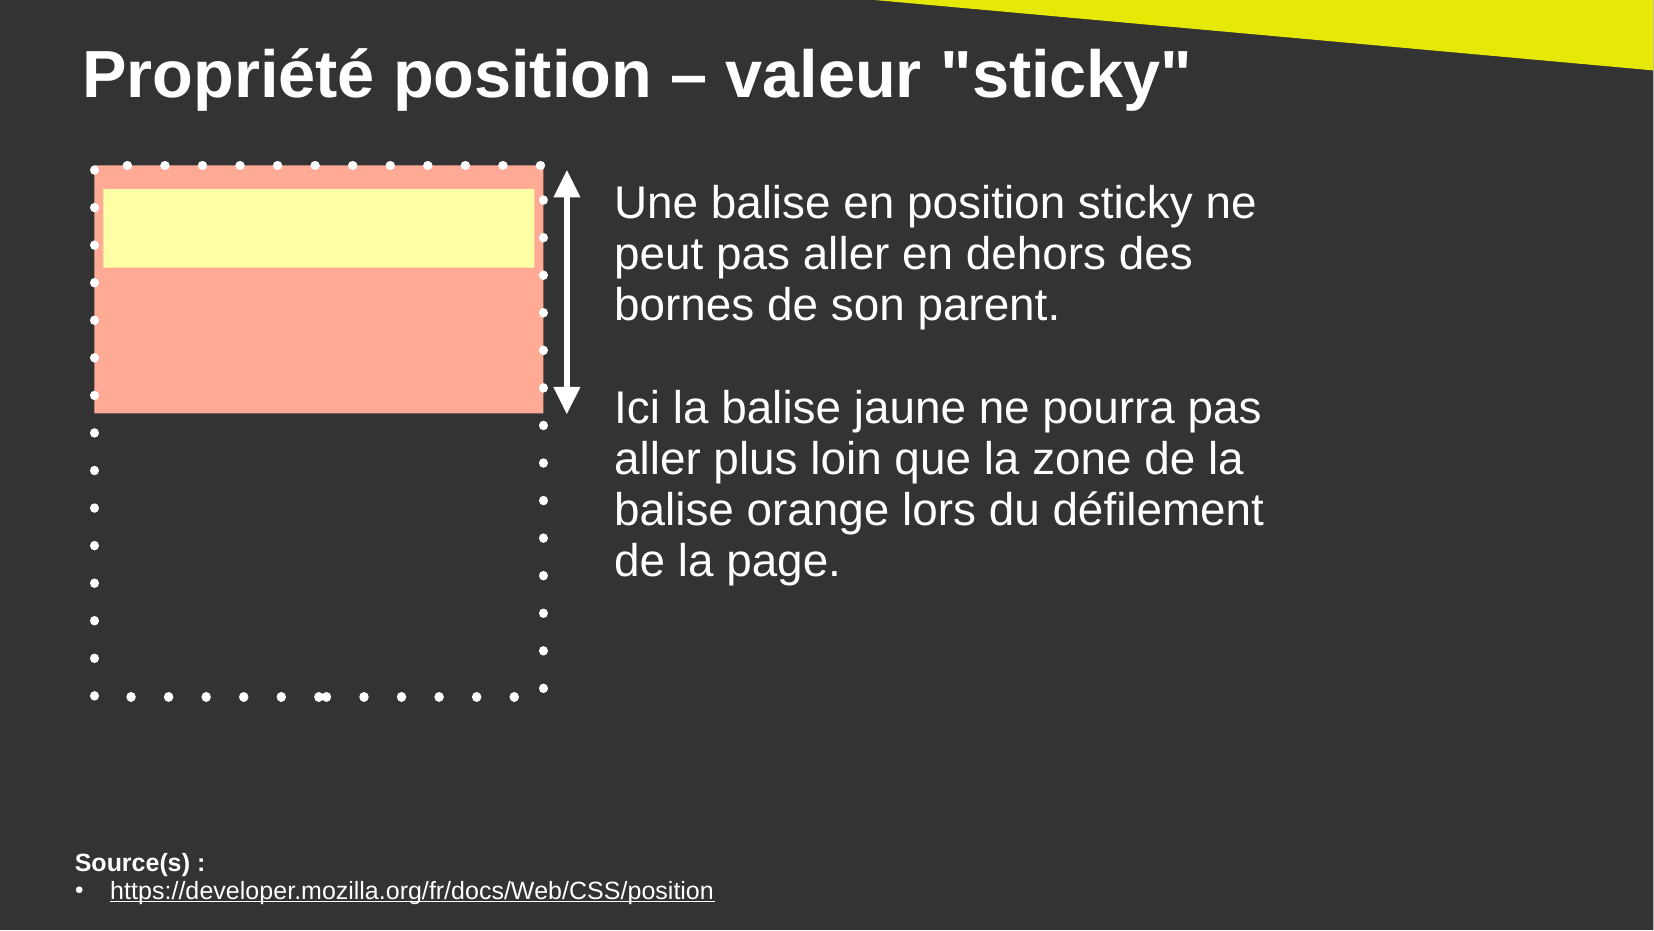

# Propriété position – valeur "sticky"
Une balise en position sticky ne peut pas aller en dehors des bornes de son parent.
Ici la balise jaune ne pourra pas aller plus loin que la zone de la balise orange lors du défilement de la page.
Source(s) :
https://developer.mozilla.org/fr/docs/Web/CSS/position